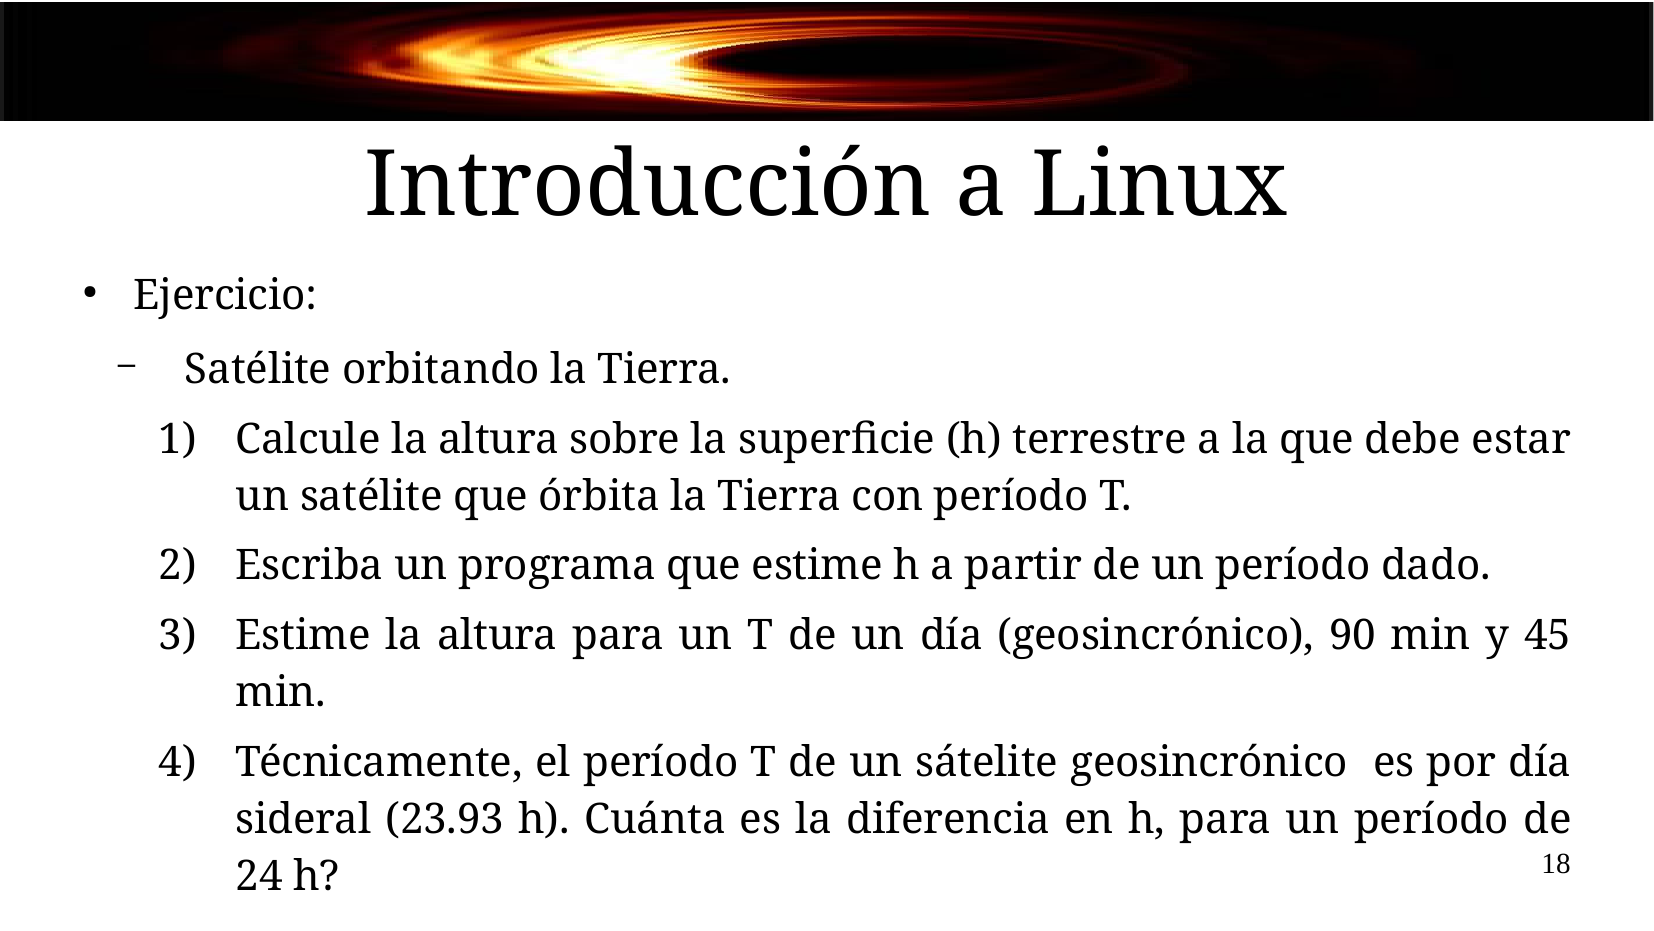

# Introducción a Linux
Ejercicio:
Satélite orbitando la Tierra.
Calcule la altura sobre la superficie (h) terrestre a la que debe estar un satélite que órbita la Tierra con período T.
Escriba un programa que estime h a partir de un período dado.
Estime la altura para un T de un día (geosincrónico), 90 min y 45 min.
Técnicamente, el período T de un sátelite geosincrónico es por día sideral (23.93 h). Cuánta es la diferencia en h, para un período de 24 h?
18